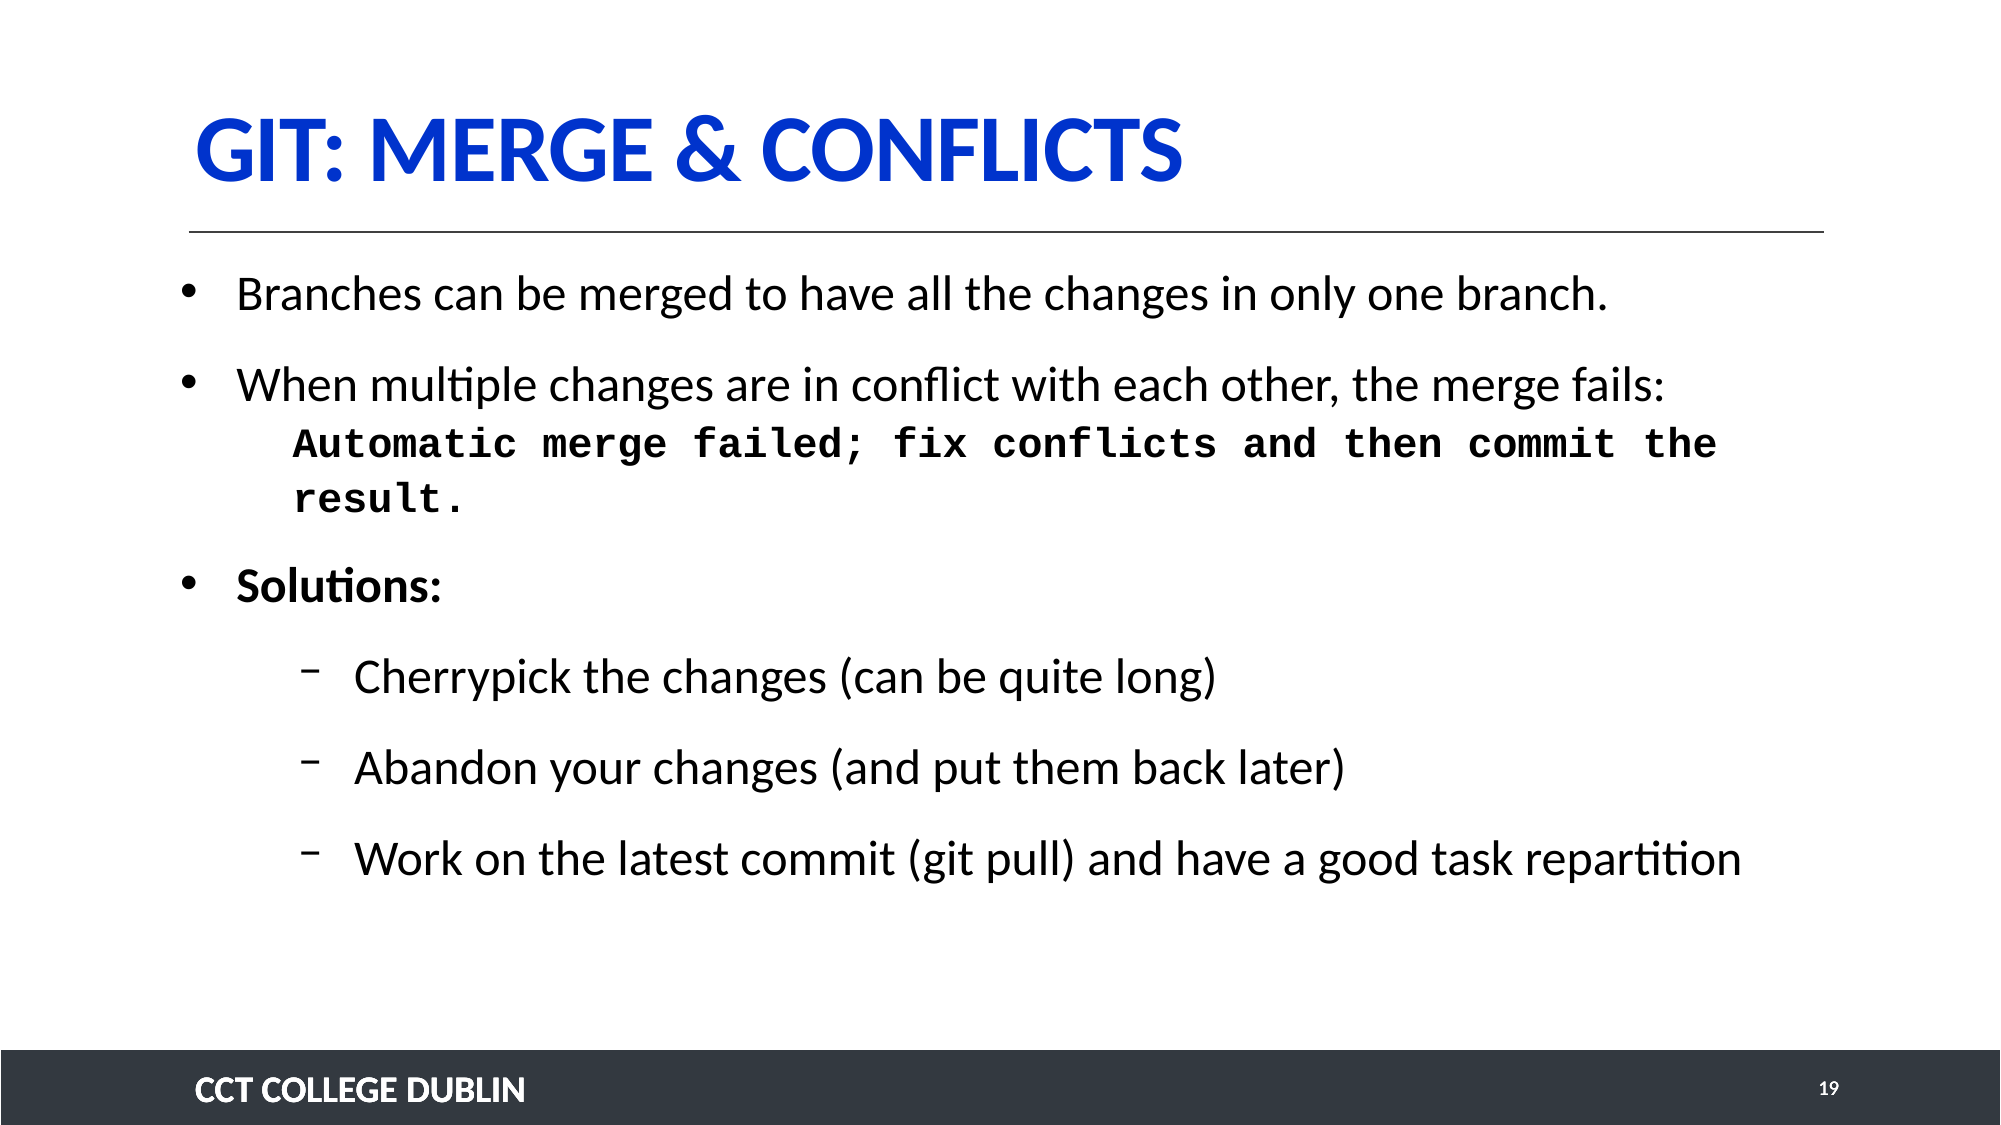

# GIT: MERGE & CONFLICTS
Branches can be merged to have all the changes in only one branch.
When multiple changes are in conflict with each other, the merge fails: Automatic merge failed; fix conflicts and then commit the result.
Solutions:
Cherrypick the changes (can be quite long)
Abandon your changes (and put them back later)
Work on the latest commit (git pull) and have a good task repartition
CCT COLLEGE DUBLIN
CCT COLLEGE DUBLIN
CCT COLLEGE DUBLIN
19
19
19